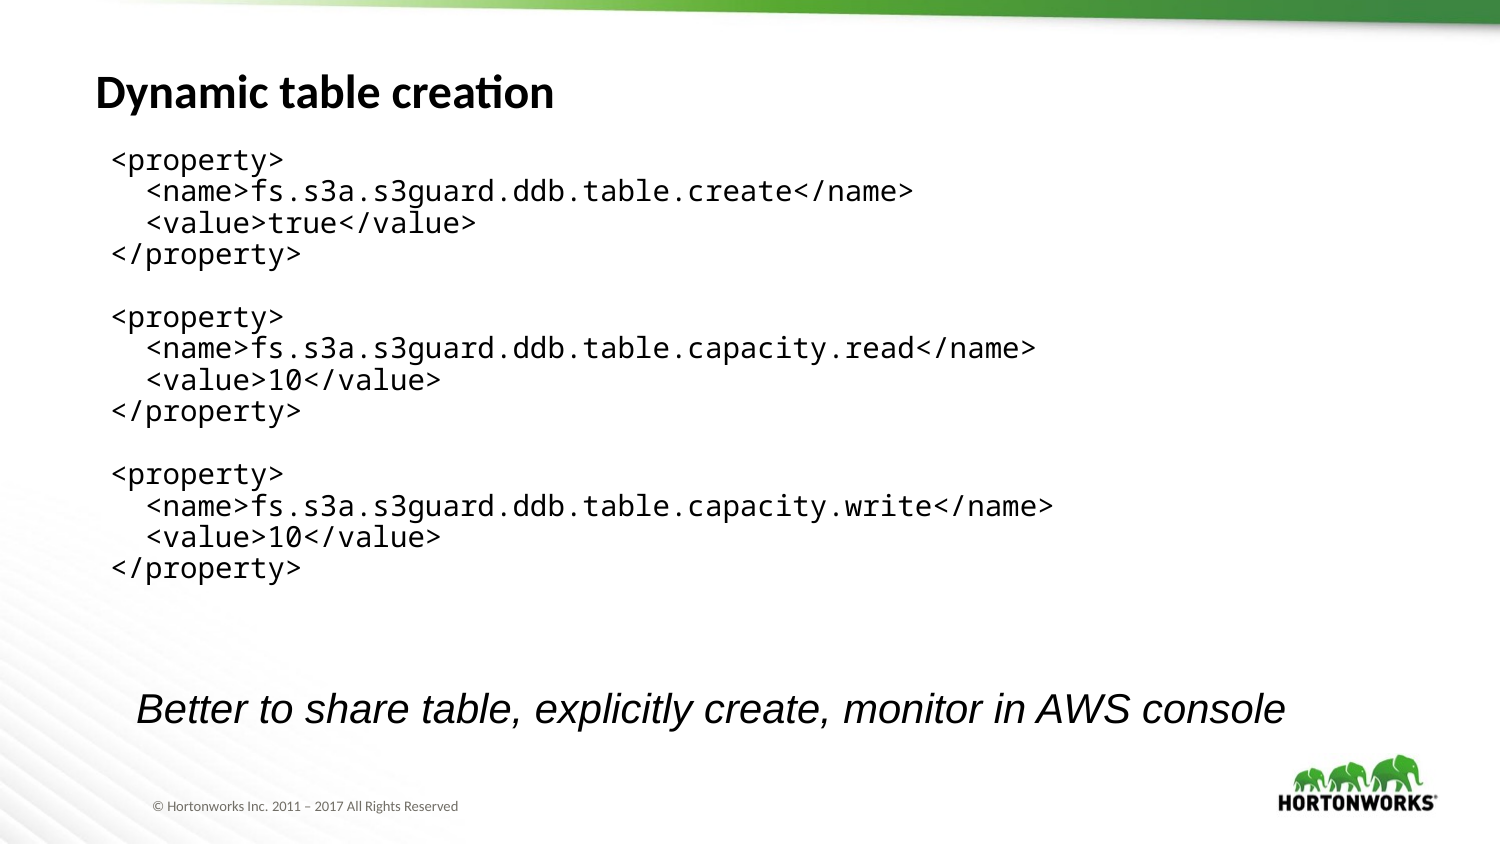

# Dynamic table creation
<property>
 <name>fs.s3a.s3guard.ddb.table.create</name>
 <value>true</value>
</property>
<property>
 <name>fs.s3a.s3guard.ddb.table.capacity.read</name>
 <value>10</value>
</property>
<property>
 <name>fs.s3a.s3guard.ddb.table.capacity.write</name>
 <value>10</value>
</property>
Better to share table, explicitly create, monitor in AWS console